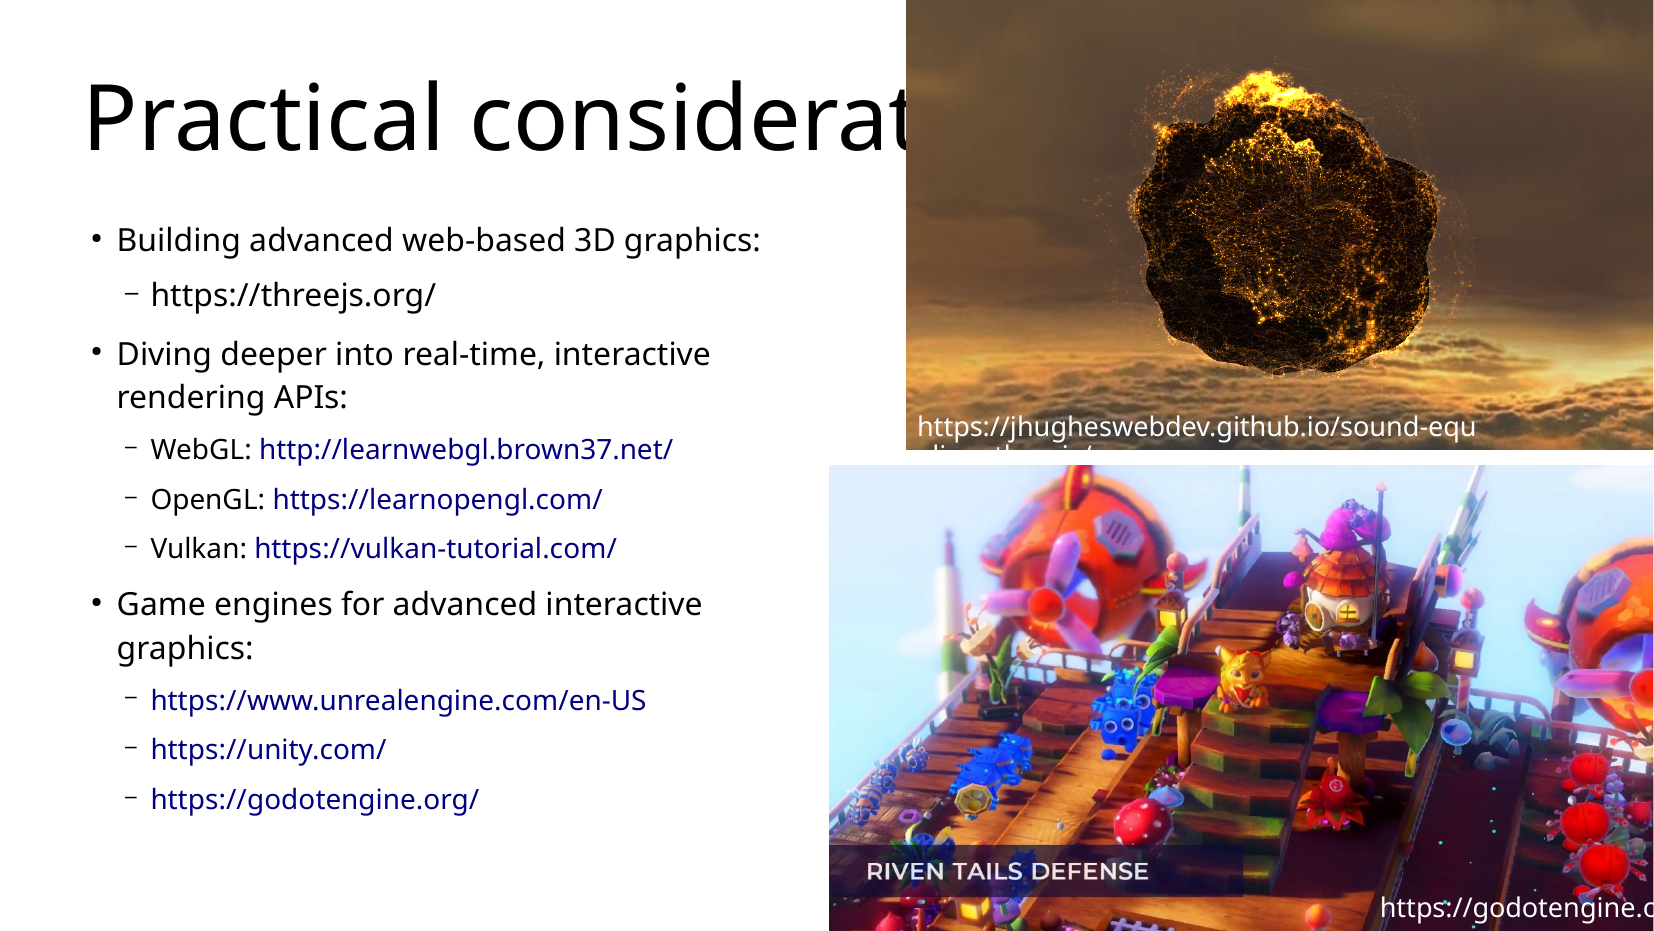

# Practical considerations
Building advanced web-based 3D graphics:
https://threejs.org/
Diving deeper into real-time, interactive rendering APIs:
WebGL: http://learnwebgl.brown37.net/
OpenGL: https://learnopengl.com/
Vulkan: https://vulkan-tutorial.com/
Game engines for advanced interactive graphics:
https://www.unrealengine.com/en-US
https://unity.com/
https://godotengine.org/
https://jhugheswebdev.github.io/sound-equalizer-threejs/
38
https://godotengine.org/